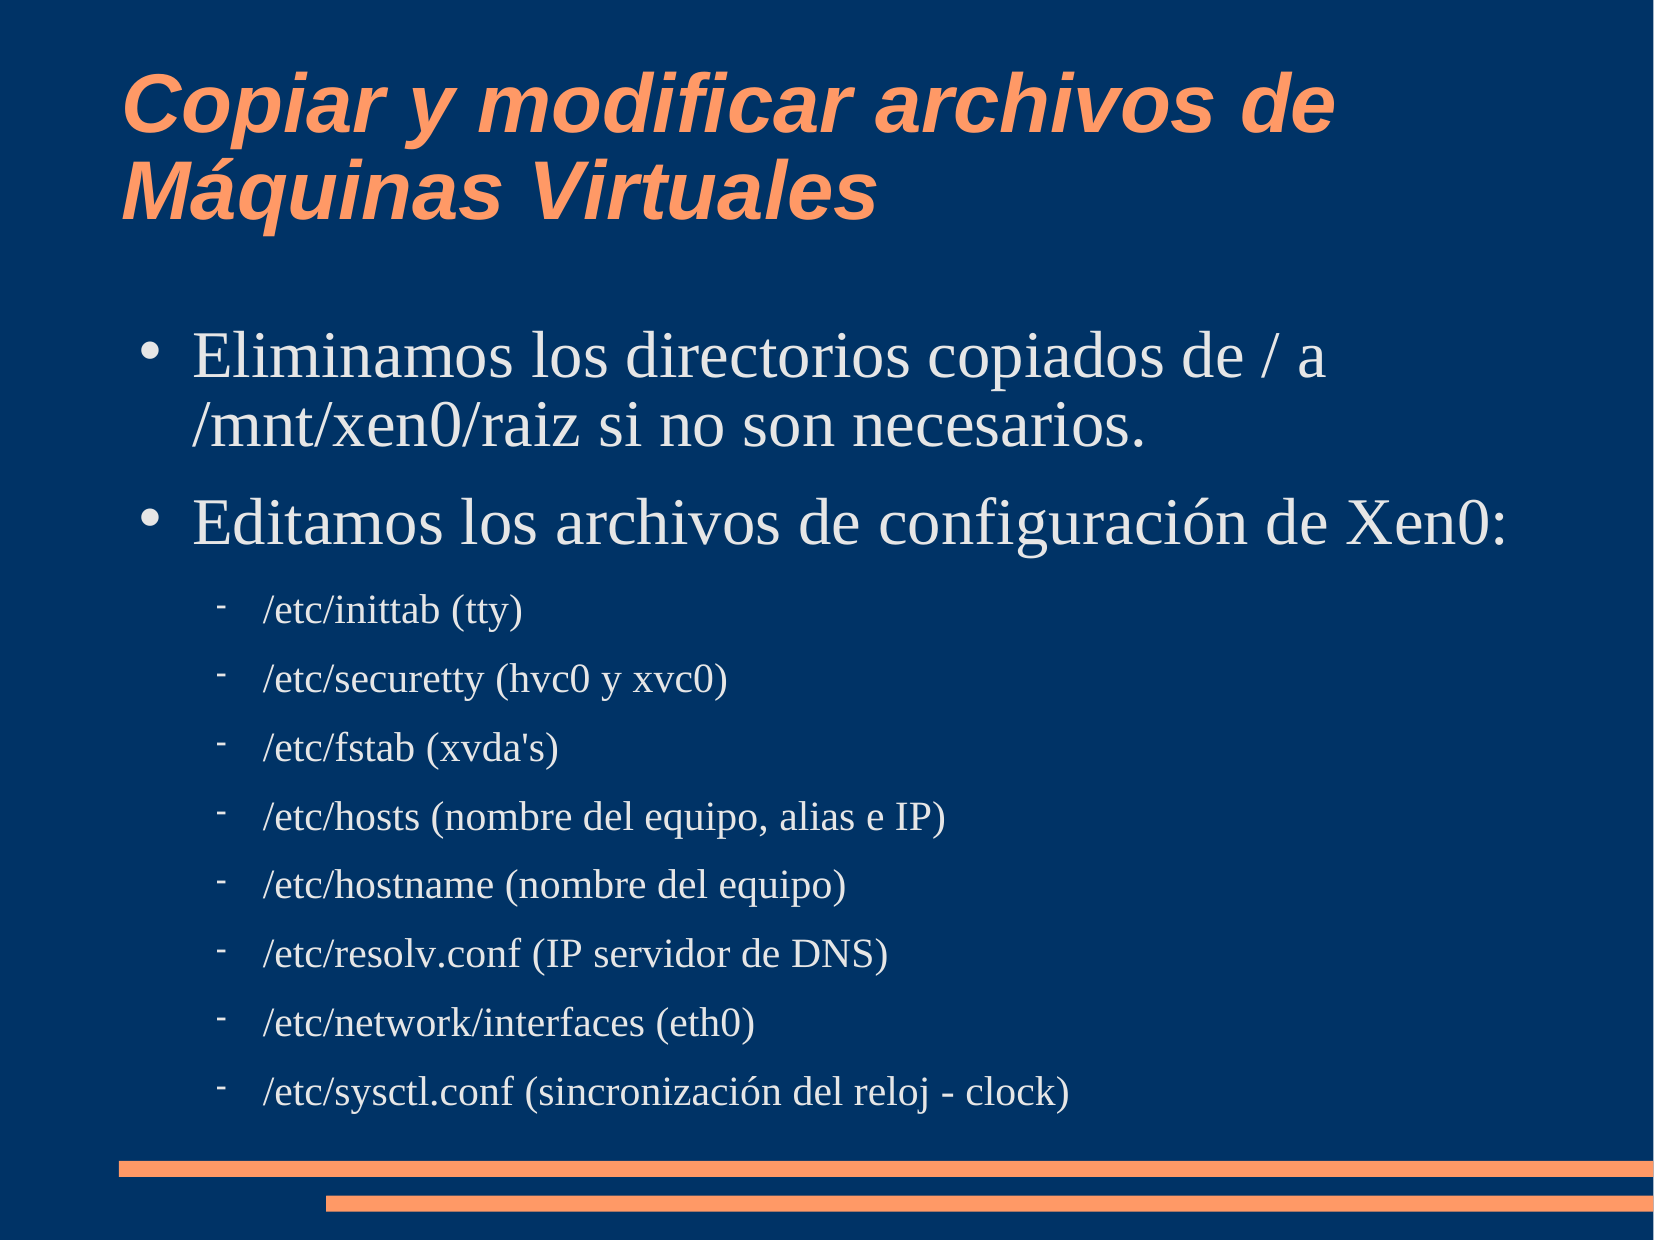

# Copiar y modificar archivos de Máquinas Virtuales
Eliminamos los directorios copiados de / a /mnt/xen0/raiz si no son necesarios.
Editamos los archivos de configuración de Xen0:
/etc/inittab (tty)‏
/etc/securetty (hvc0 y xvc0)‏
/etc/fstab (xvda's)‏
/etc/hosts (nombre del equipo, alias e IP)‏
/etc/hostname (nombre del equipo)‏
/etc/resolv.conf (IP servidor de DNS)‏
/etc/network/interfaces (eth0)‏
/etc/sysctl.conf (sincronización del reloj - clock)‏